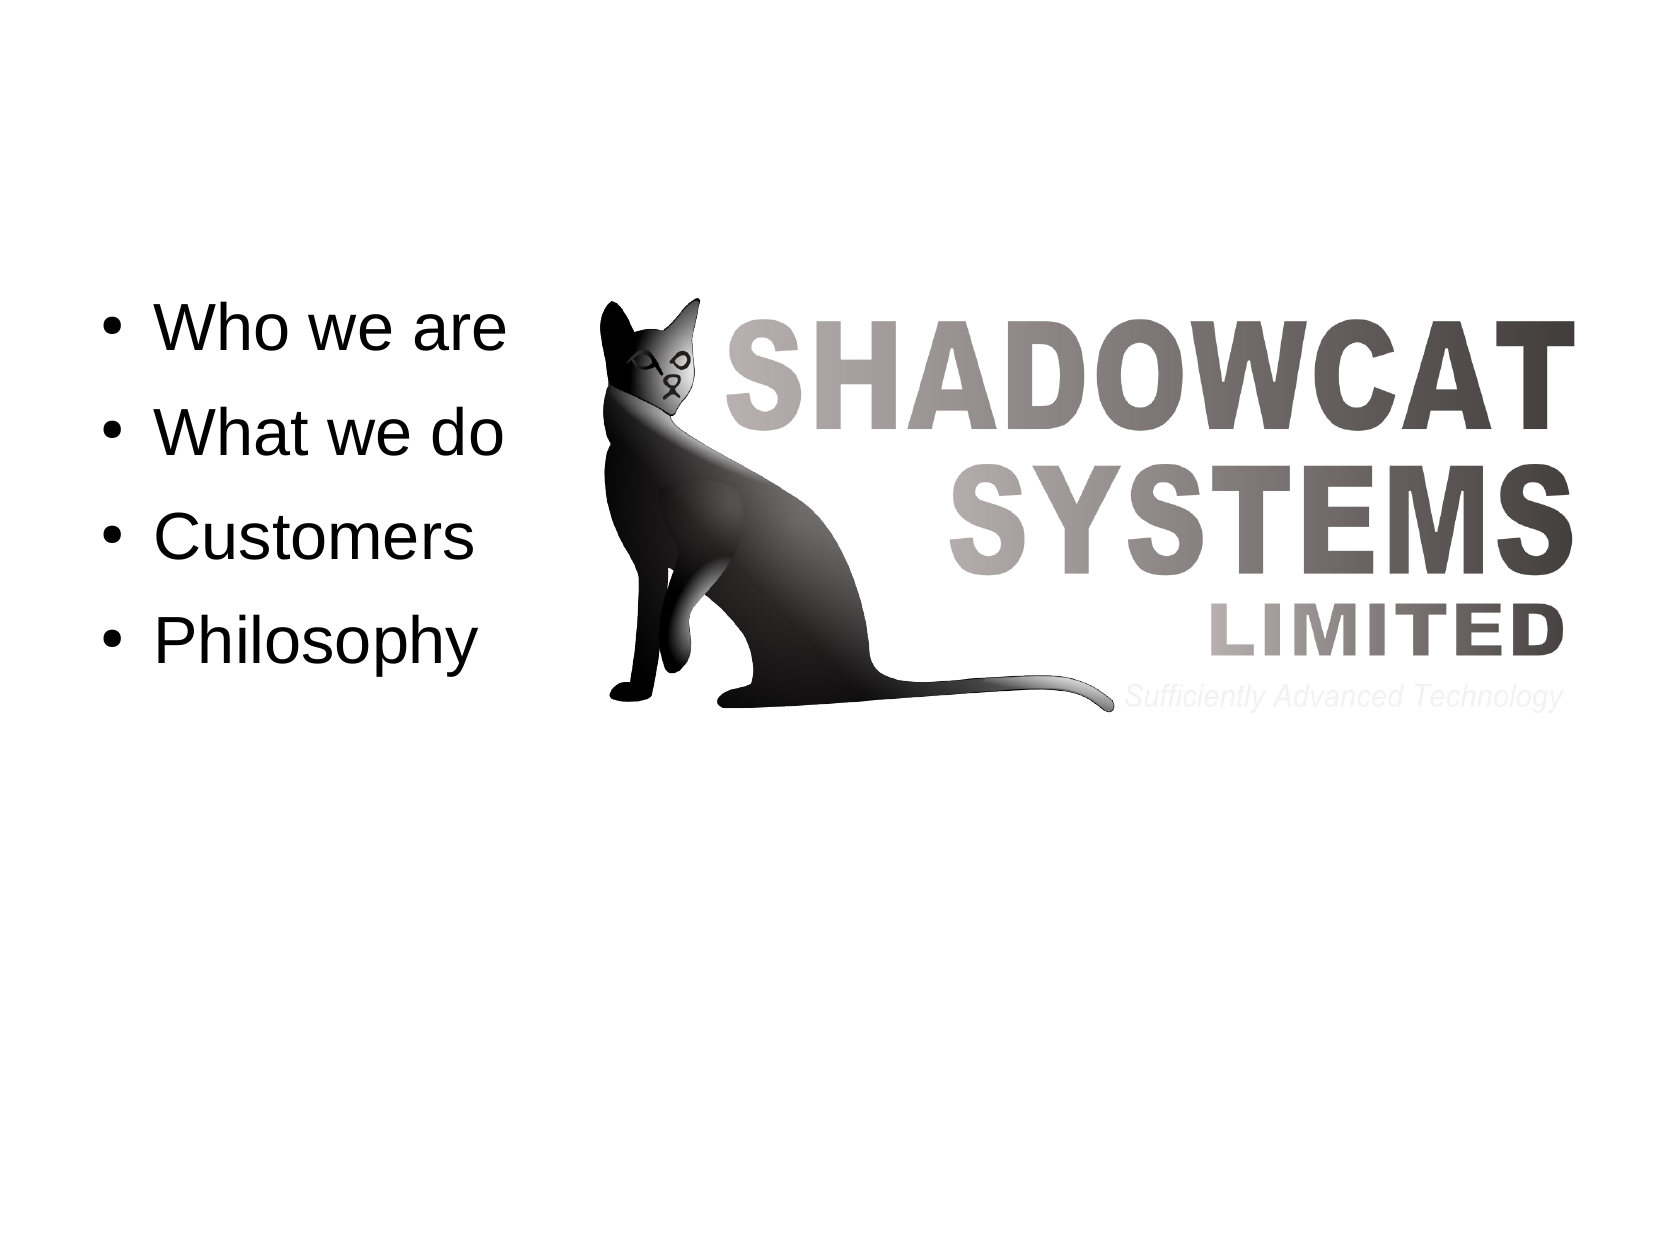

# Who we are
What we do
Customers
Philosophy